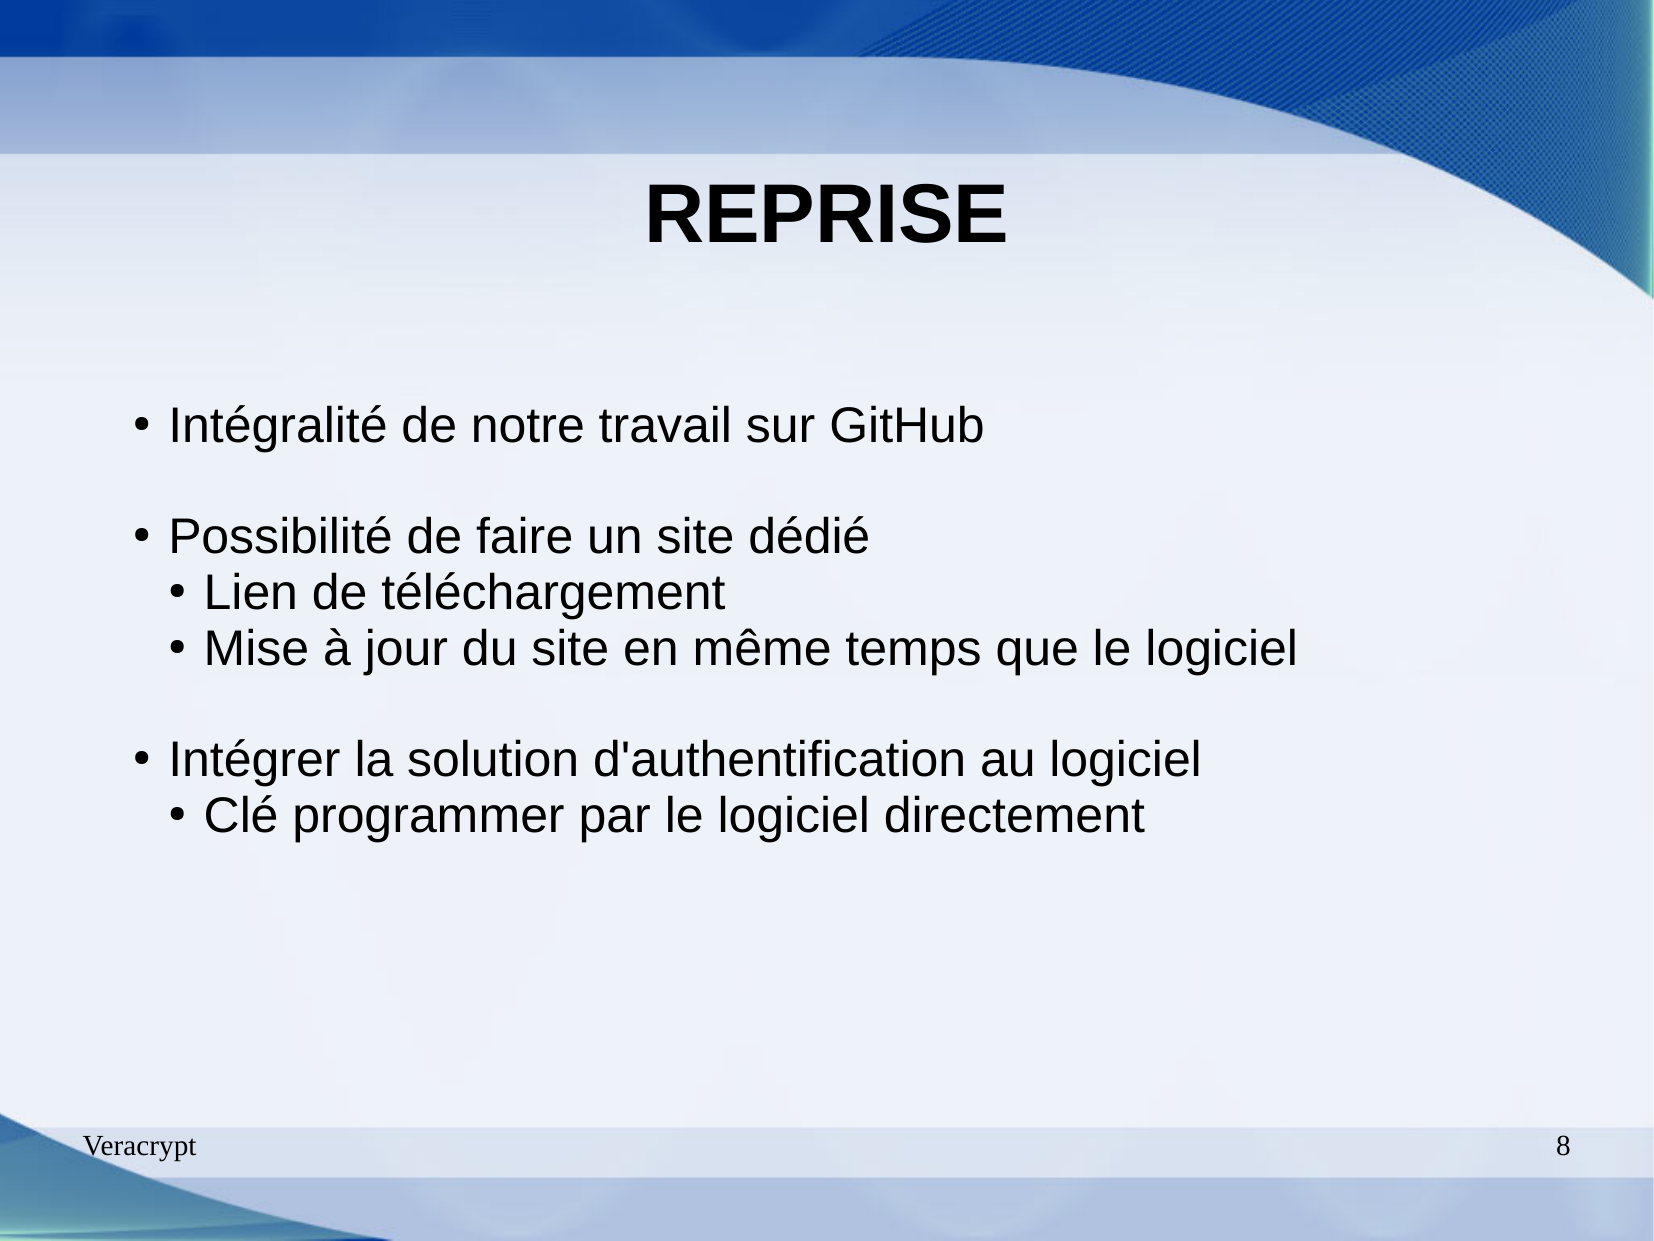

REPRISE
Intégralité de notre travail sur GitHub
Possibilité de faire un site dédié
Lien de téléchargement
Mise à jour du site en même temps que le logiciel
Intégrer la solution d'authentification au logiciel
Clé programmer par le logiciel directement
Veracrypt
8